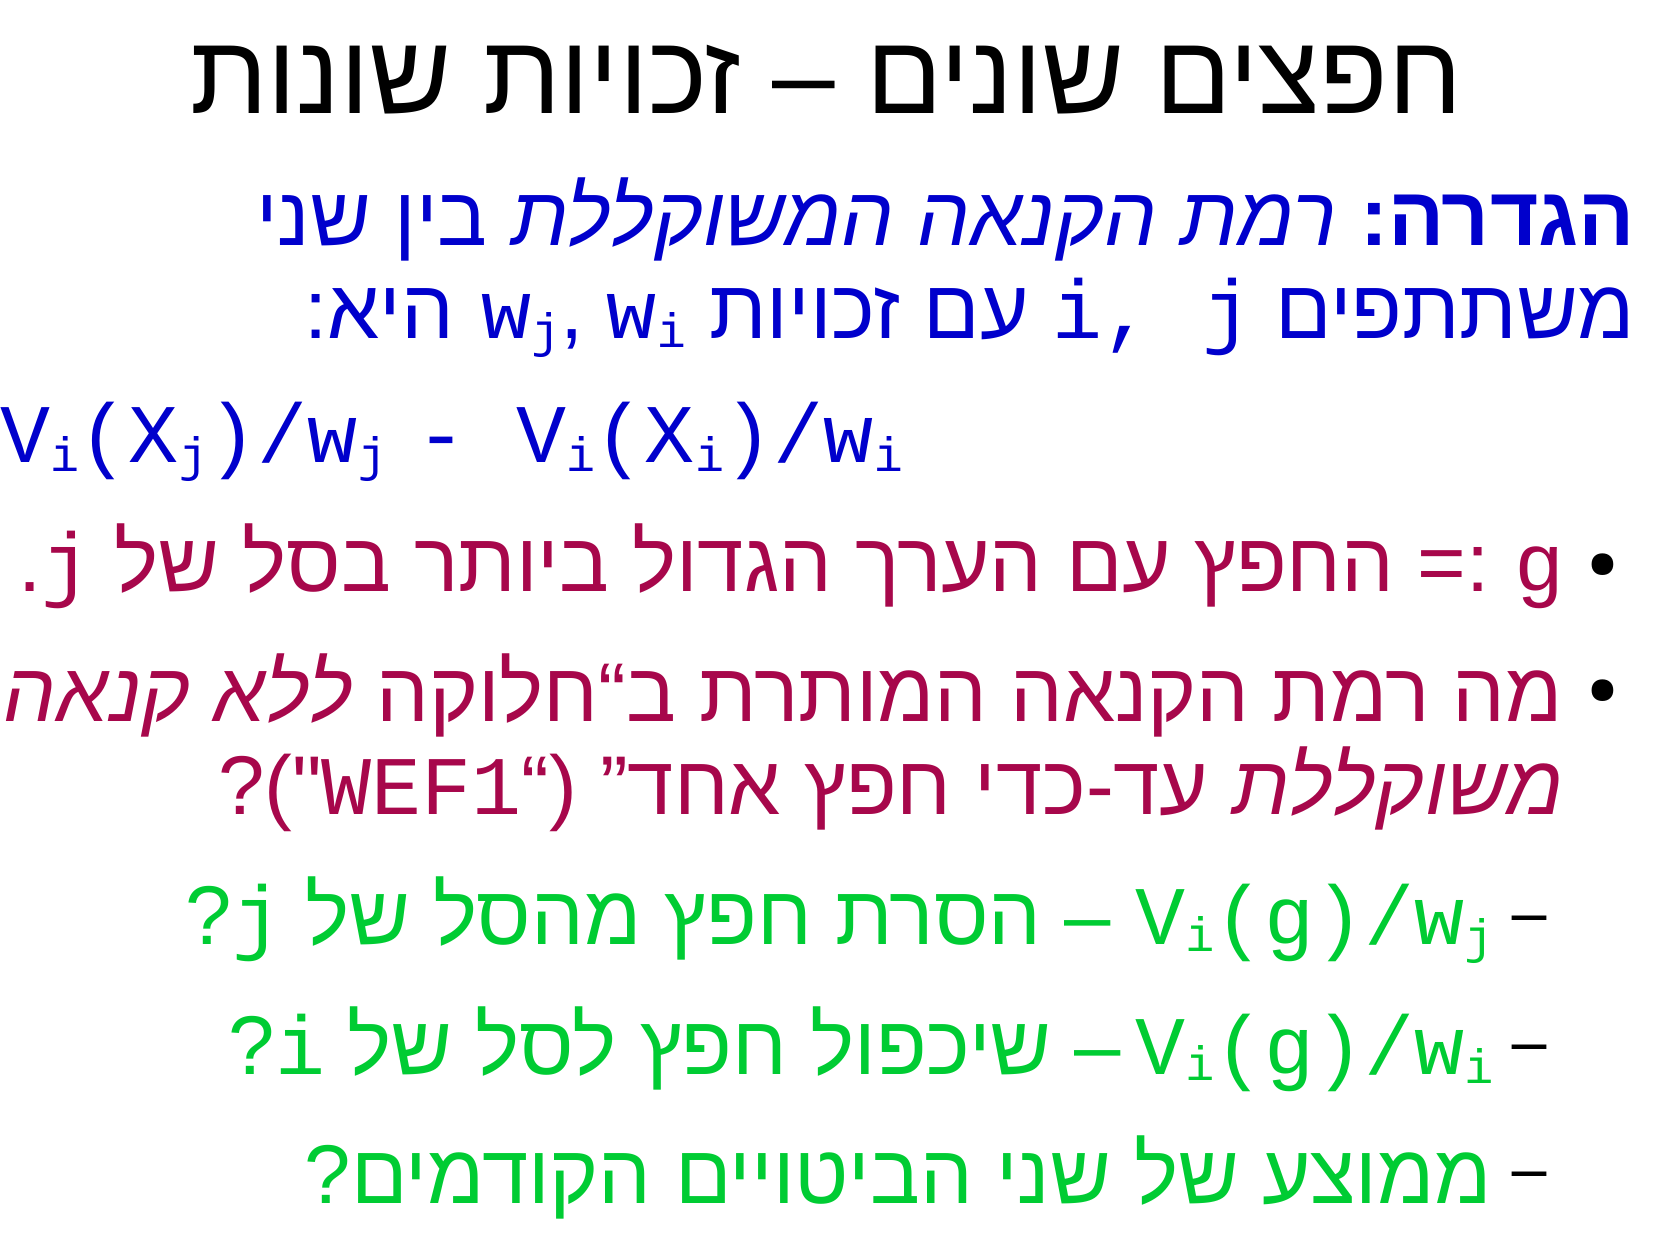

# חפצים שונים – זכויות שונות
הגדרה: רמת הקנאה המשוקללת בין שני משתתפים i, j עם זכויות wj, wi היא:
Vi(Xj)/wj - Vi(Xi)/wi
g := החפץ עם הערך הגדול ביותר בסל של j.
מה רמת הקנאה המותרת ב“חלוקה ללא קנאה משוקללת עד-כדי חפץ אחד” (“WEF1")?
Vi(g)/wj – הסרת חפץ מהסל של j?
Vi(g)/wi – שיכפול חפץ לסל של i?
ממוצע של שני הביטויים הקודמים?